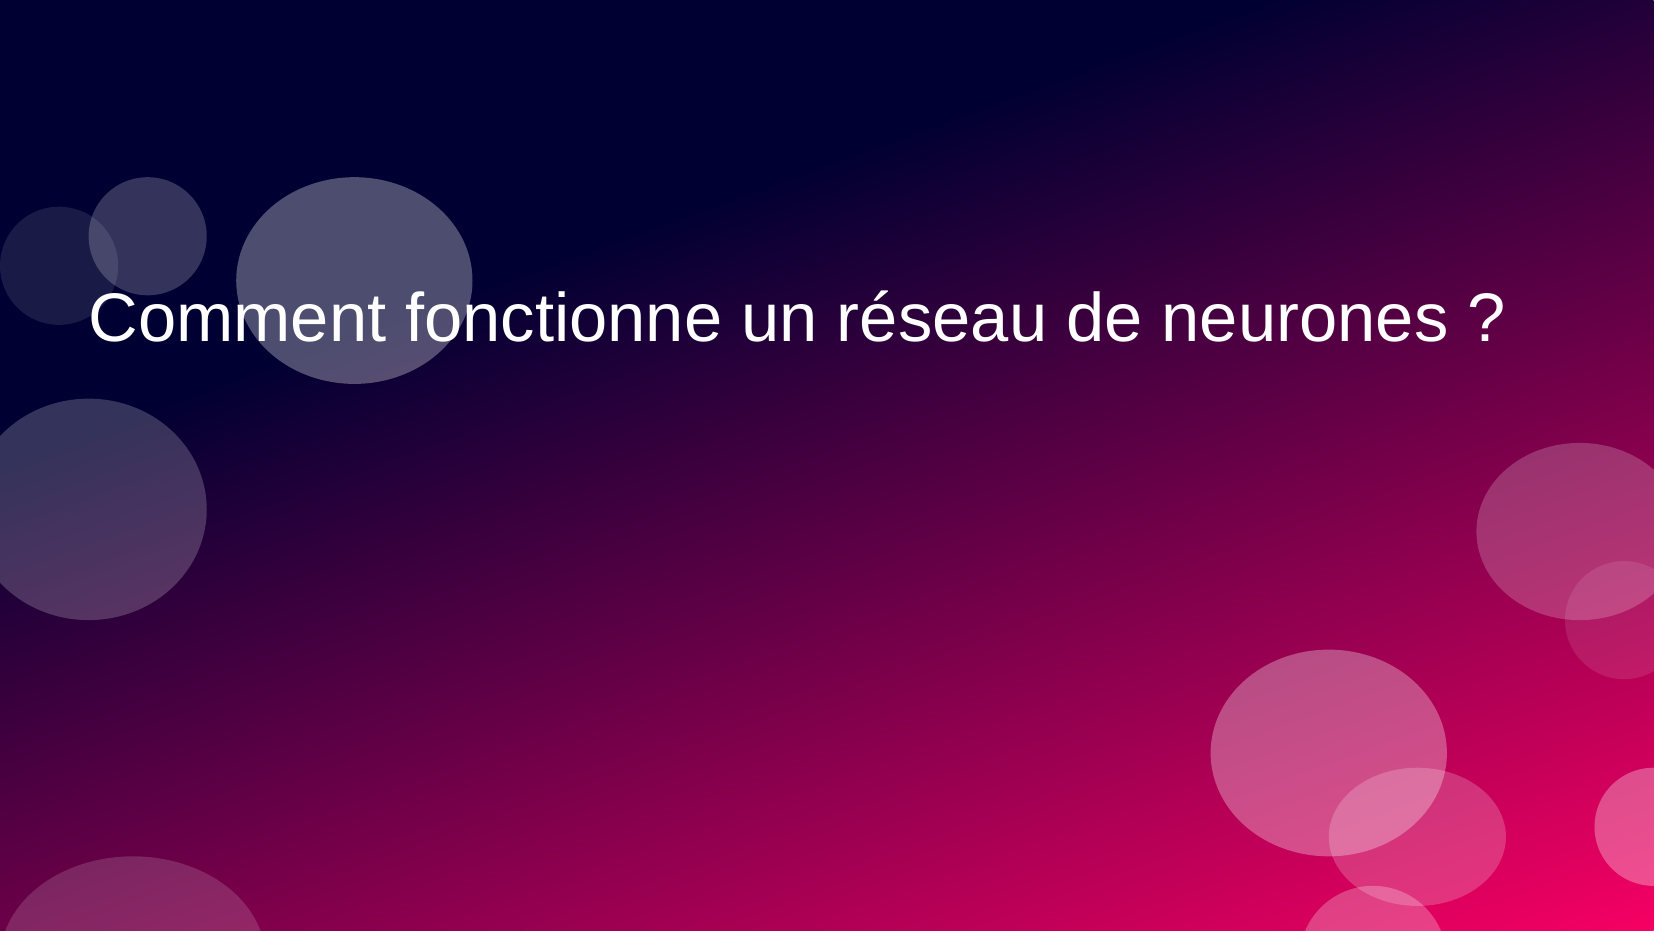

# Comment fonctionne un réseau de neurones ?